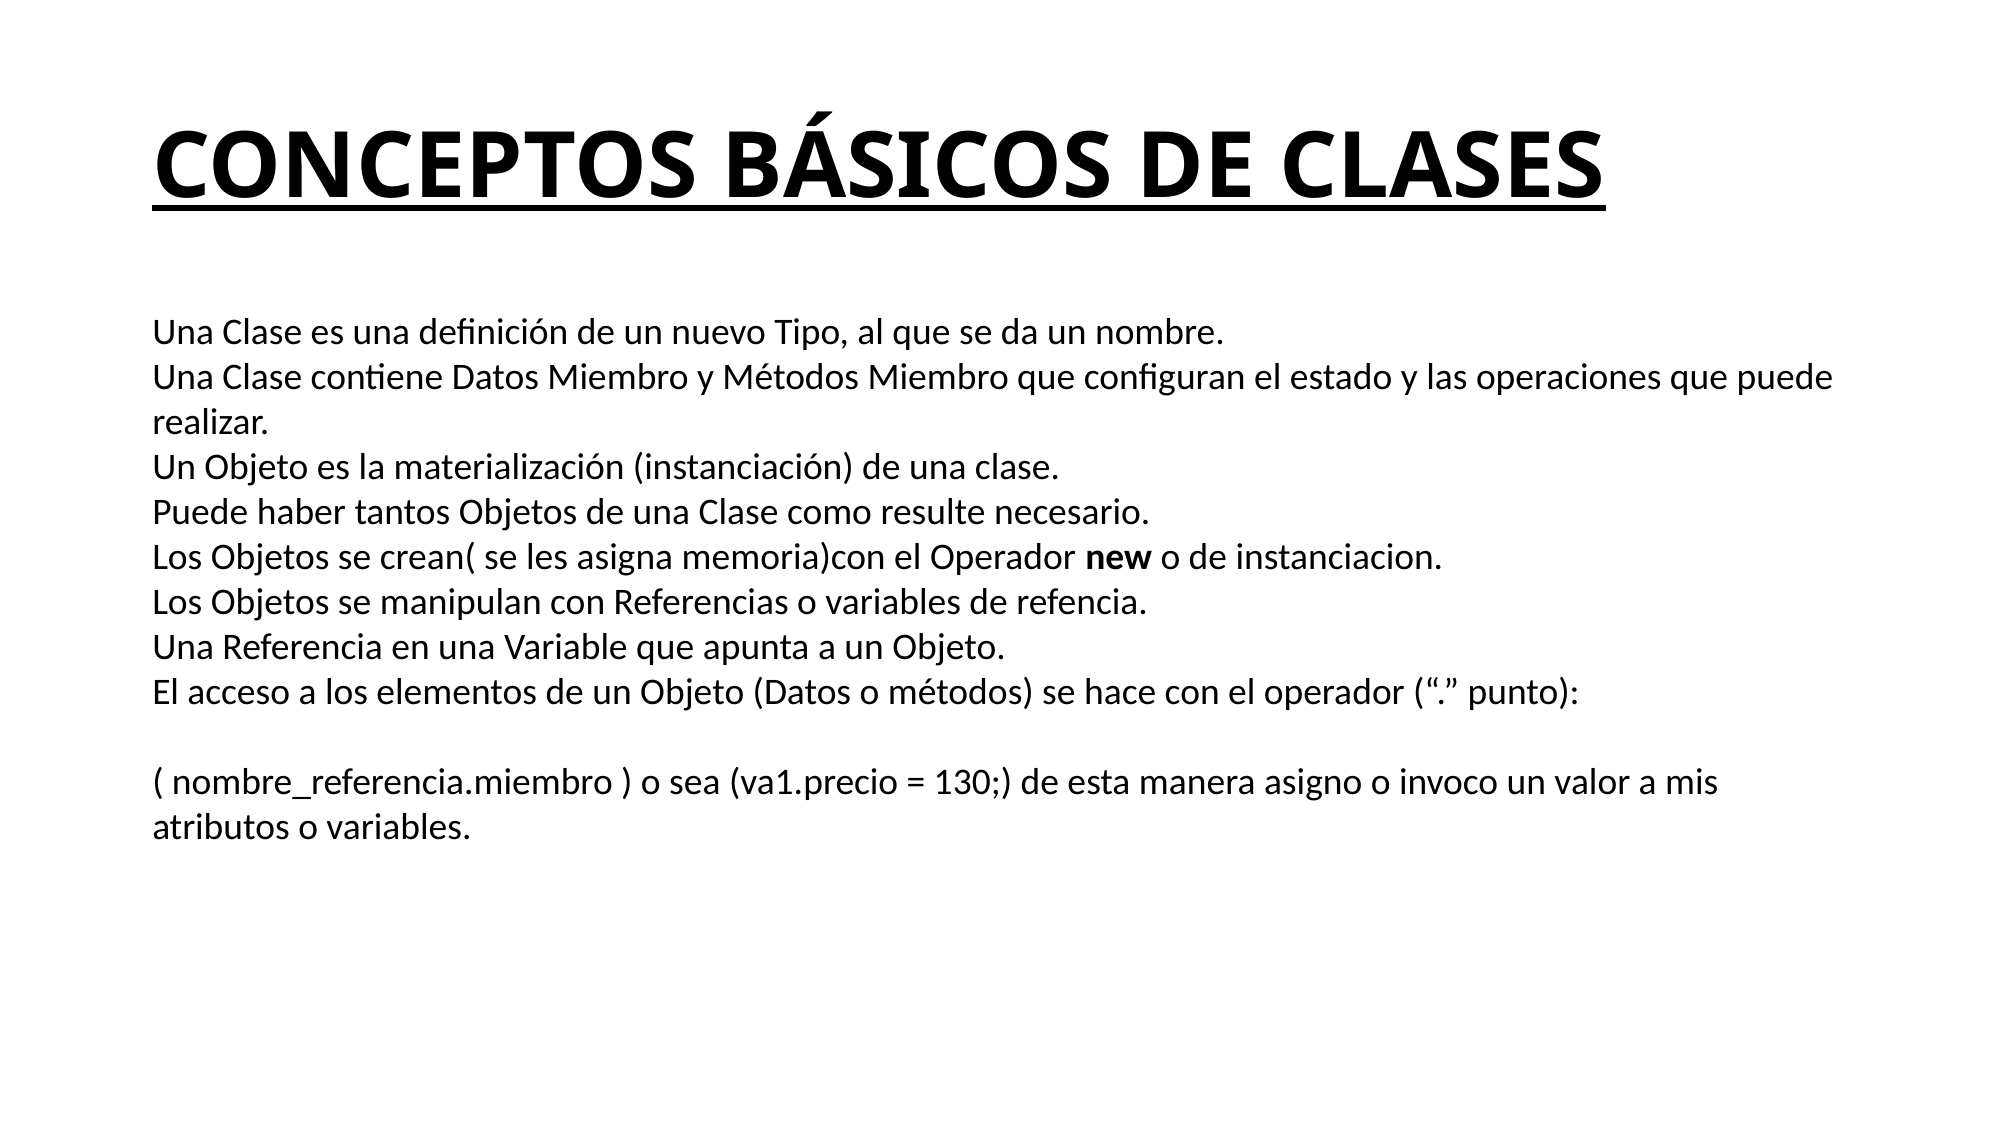

CONCEPTOS BÁSICOS DE CLASES
Una Clase es una definición de un nuevo Tipo, al que se da un nombre.
Una Clase contiene Datos Miembro y Métodos Miembro que configuran el estado y las operaciones que puede realizar.
Un Objeto es la materialización (instanciación) de una clase.
Puede haber tantos Objetos de una Clase como resulte necesario.
Los Objetos se crean( se les asigna memoria)con el Operador new o de instanciacion.
Los Objetos se manipulan con Referencias o variables de refencia.
Una Referencia en una Variable que apunta a un Objeto.
El acceso a los elementos de un Objeto (Datos o métodos) se hace con el operador (“.” punto):
( nombre_referencia.miembro ) o sea (va1.precio = 130;) de esta manera asigno o invoco un valor a mis atributos o variables.